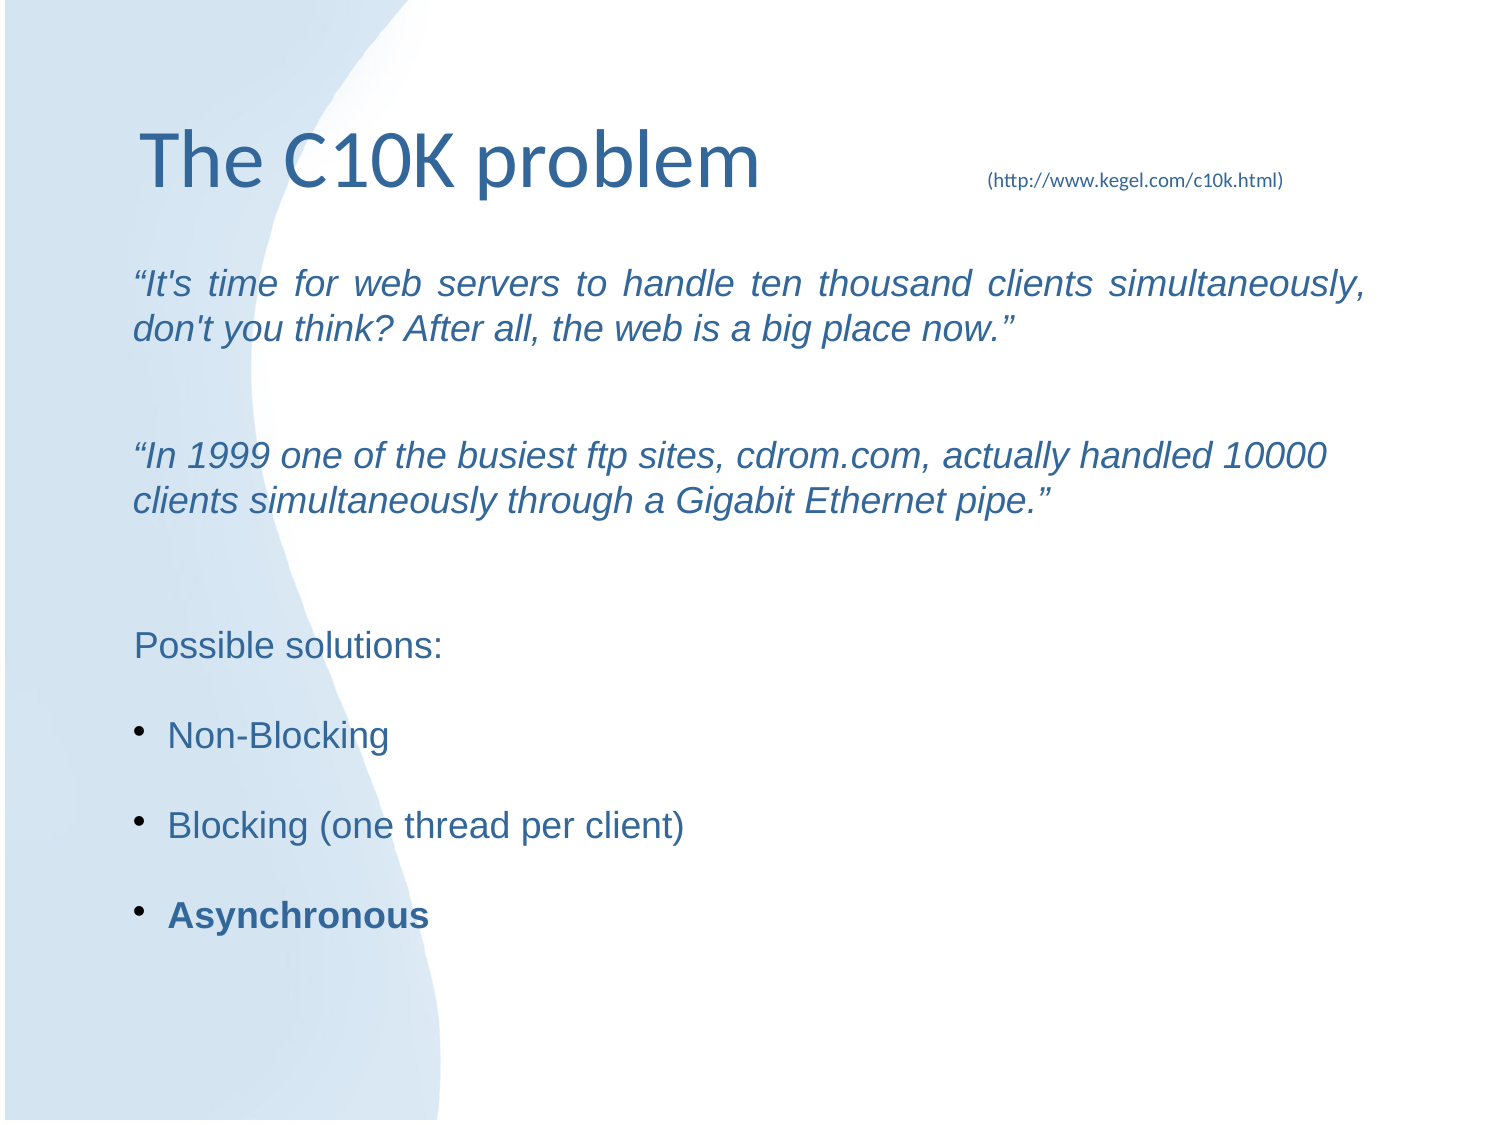

# The C10K problem (http://www.kegel.com/c10k.html)
“It's time for web servers to handle ten thousand clients simultaneously, don't you think? After all, the web is a big place now.”
“In 1999 one of the busiest ftp sites, cdrom.com, actually handled 10000 clients simultaneously through a Gigabit Ethernet pipe.”
Possible solutions:
Non-Blocking
Blocking (one thread per client)
Asynchronous